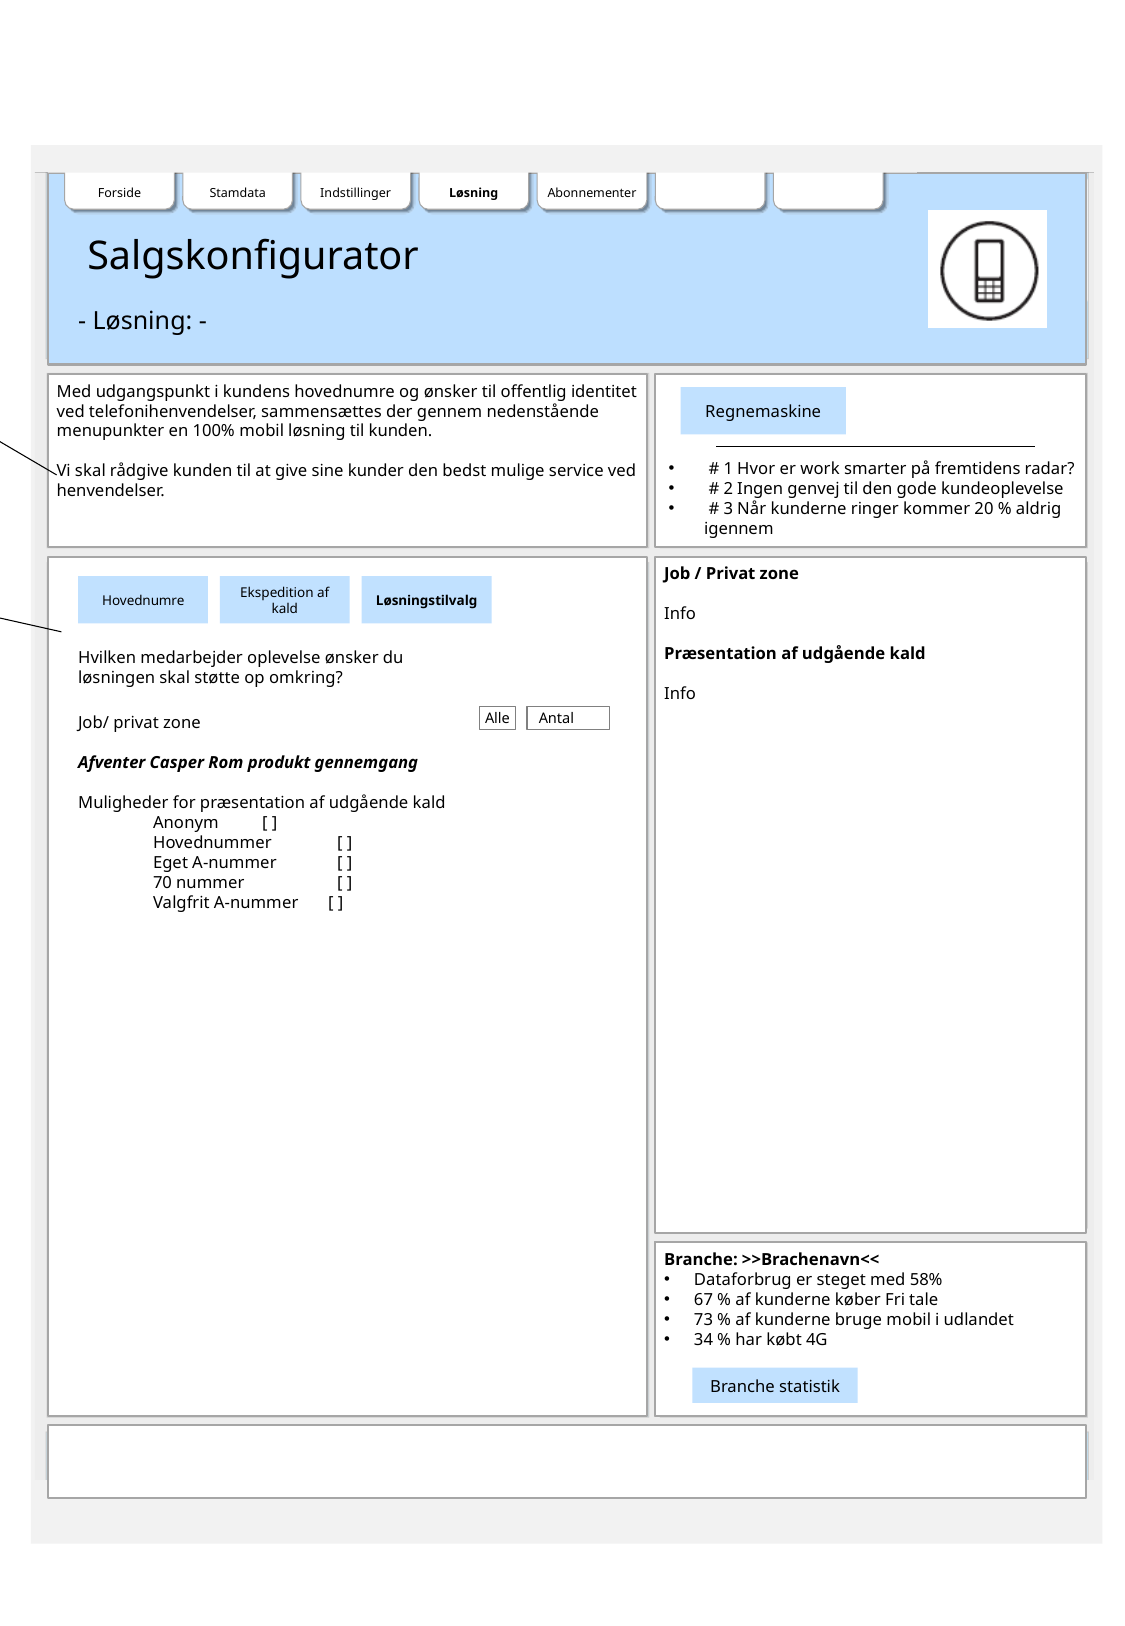

Forside
Stamdata
Indstillinger
Løsning
Abonnementer
Salgskonfigurator
- Løsning: -
Med udgangspunkt i kundens hovednumre og ønsker til offentlig identitet ved telefonihenvendelser, sammensættes der gennem nedenstående menupunkter en 100% mobil løsning til kunden.
Vi skal rådgive kunden til at give sine kunder den bedst mulige service ved henvendelser.
Regnemaskine
Introduktion til øverste menupunkt
 # 1 Hvor er work smarter på fremtidens radar?
 # 2 Ingen genvej til den gode kundeoplevelse
 # 3 Når kunderne ringer kommer 20 % aldrig igennem
Job / Privat zone
Info
Præsentation af udgående kald
Info
Hovednumre
Ekspedition af kald
Løsningstilvalg
Angivelse af ønsker for præsentation af kald ved udgående opkald
Hvilken medarbejder oplevelse ønsker du løsningen skal støtte op omkring?
Alle
Antal
Job/ privat zone
Afventer Casper Rom produkt gennemgang
Muligheder for præsentation af udgående kald
	Anonym	 [ ]
	Hovednummer	 [ ]
	Eget A-nummer	 [ ]
	70 nummer 	 [ ]
	Valgfrit A-nummer [ ]
Branche: >>Brachenavn<<
Dataforbrug er steget med 58%
67 % af kunderne køber Fri tale
73 % af kunderne bruge mobil i udlandet
34 % har købt 4G
Branche statistik
Tilføj titel i sidehoved / sidefod